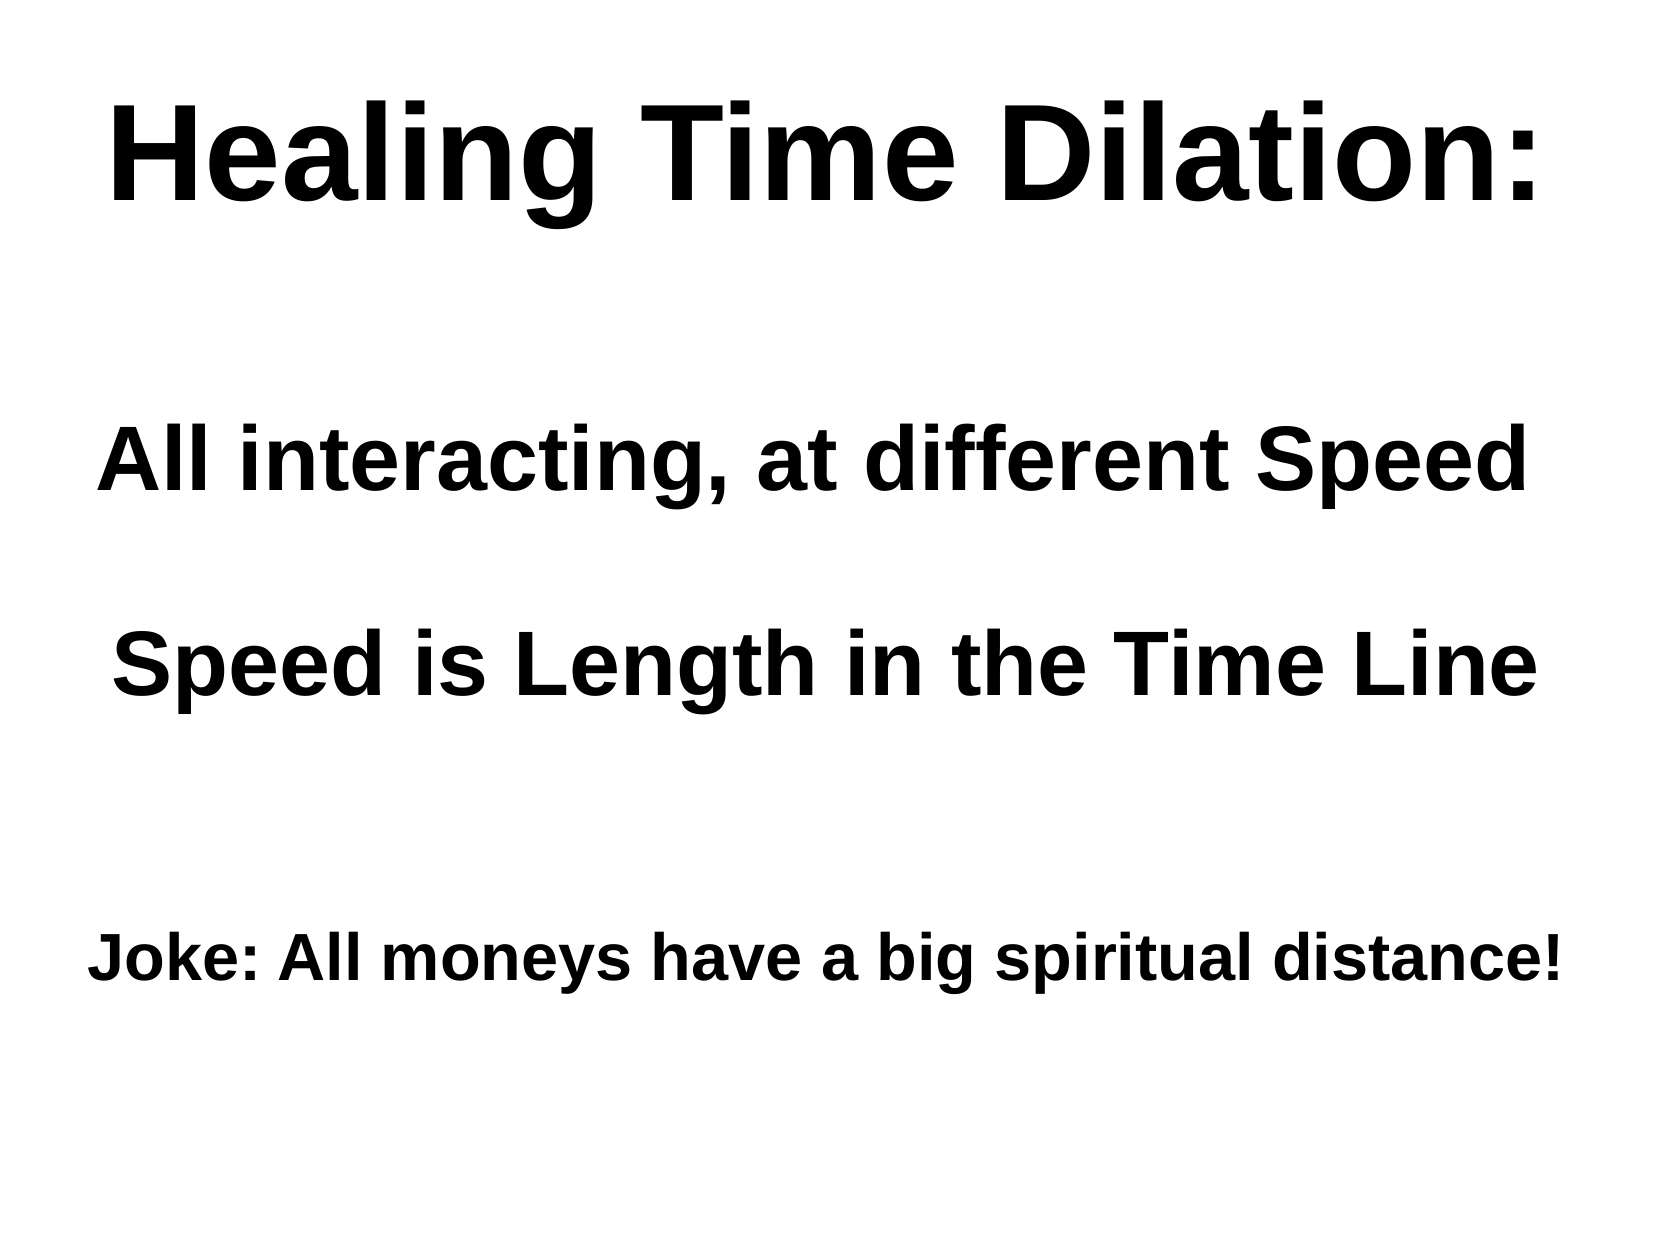

# Healing Time Dilation:
All interacting, at different Speed
Speed is Length in the Time Line
Joke: All moneys have a big spiritual distance!